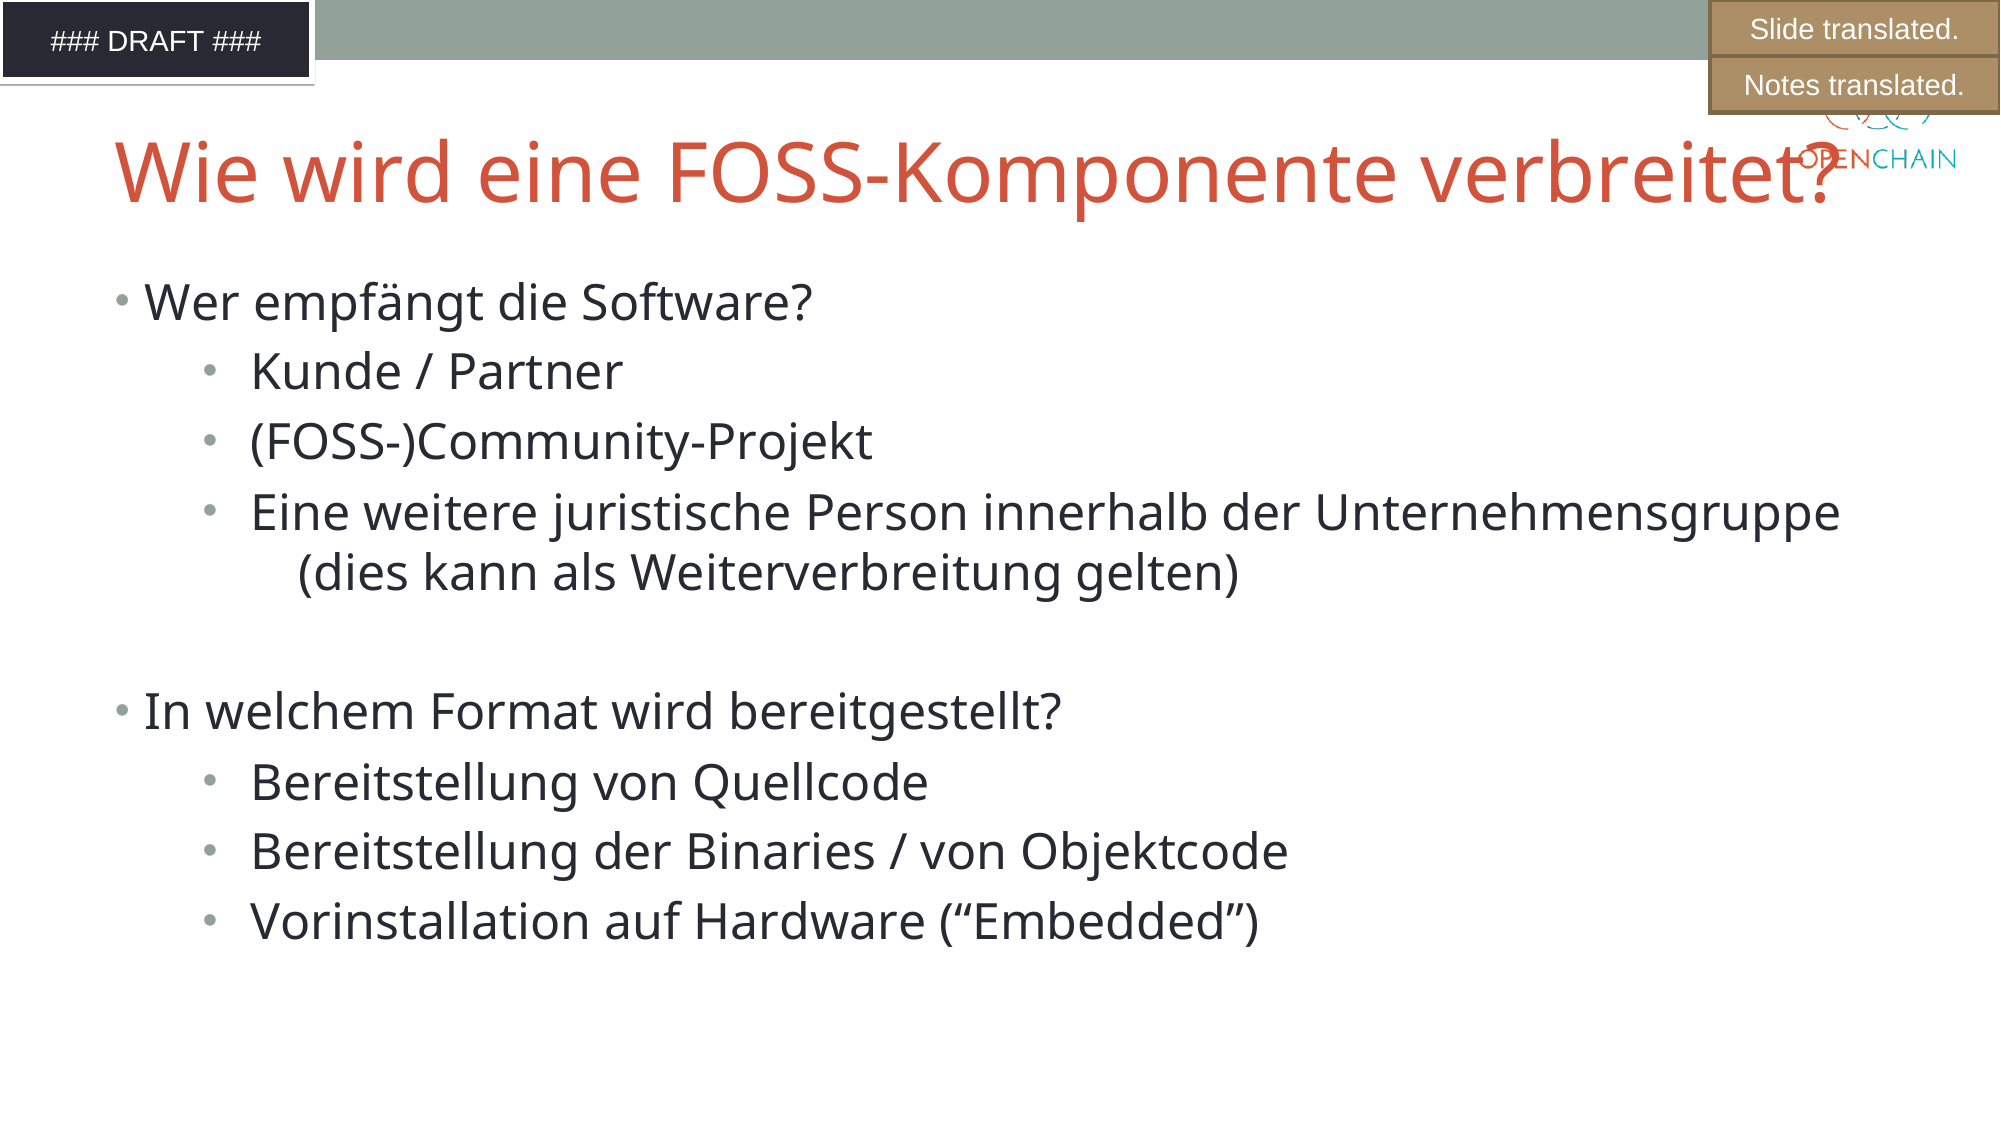

Slide translated.
Notes translated.
# Wie wird eine FOSS-Komponente verbreitet?
Wer empfängt die Software?
Kunde / Partner
(FOSS-)Community-Projekt
Eine weitere juristische Person innerhalb der Unternehmensgruppe
(dies kann als Weiterverbreitung gelten)
In welchem Format wird bereitgestellt?
Bereitstellung von Quellcode
Bereitstellung der Binaries / von Objektcode
Vorinstallation auf Hardware (“Embedded”)